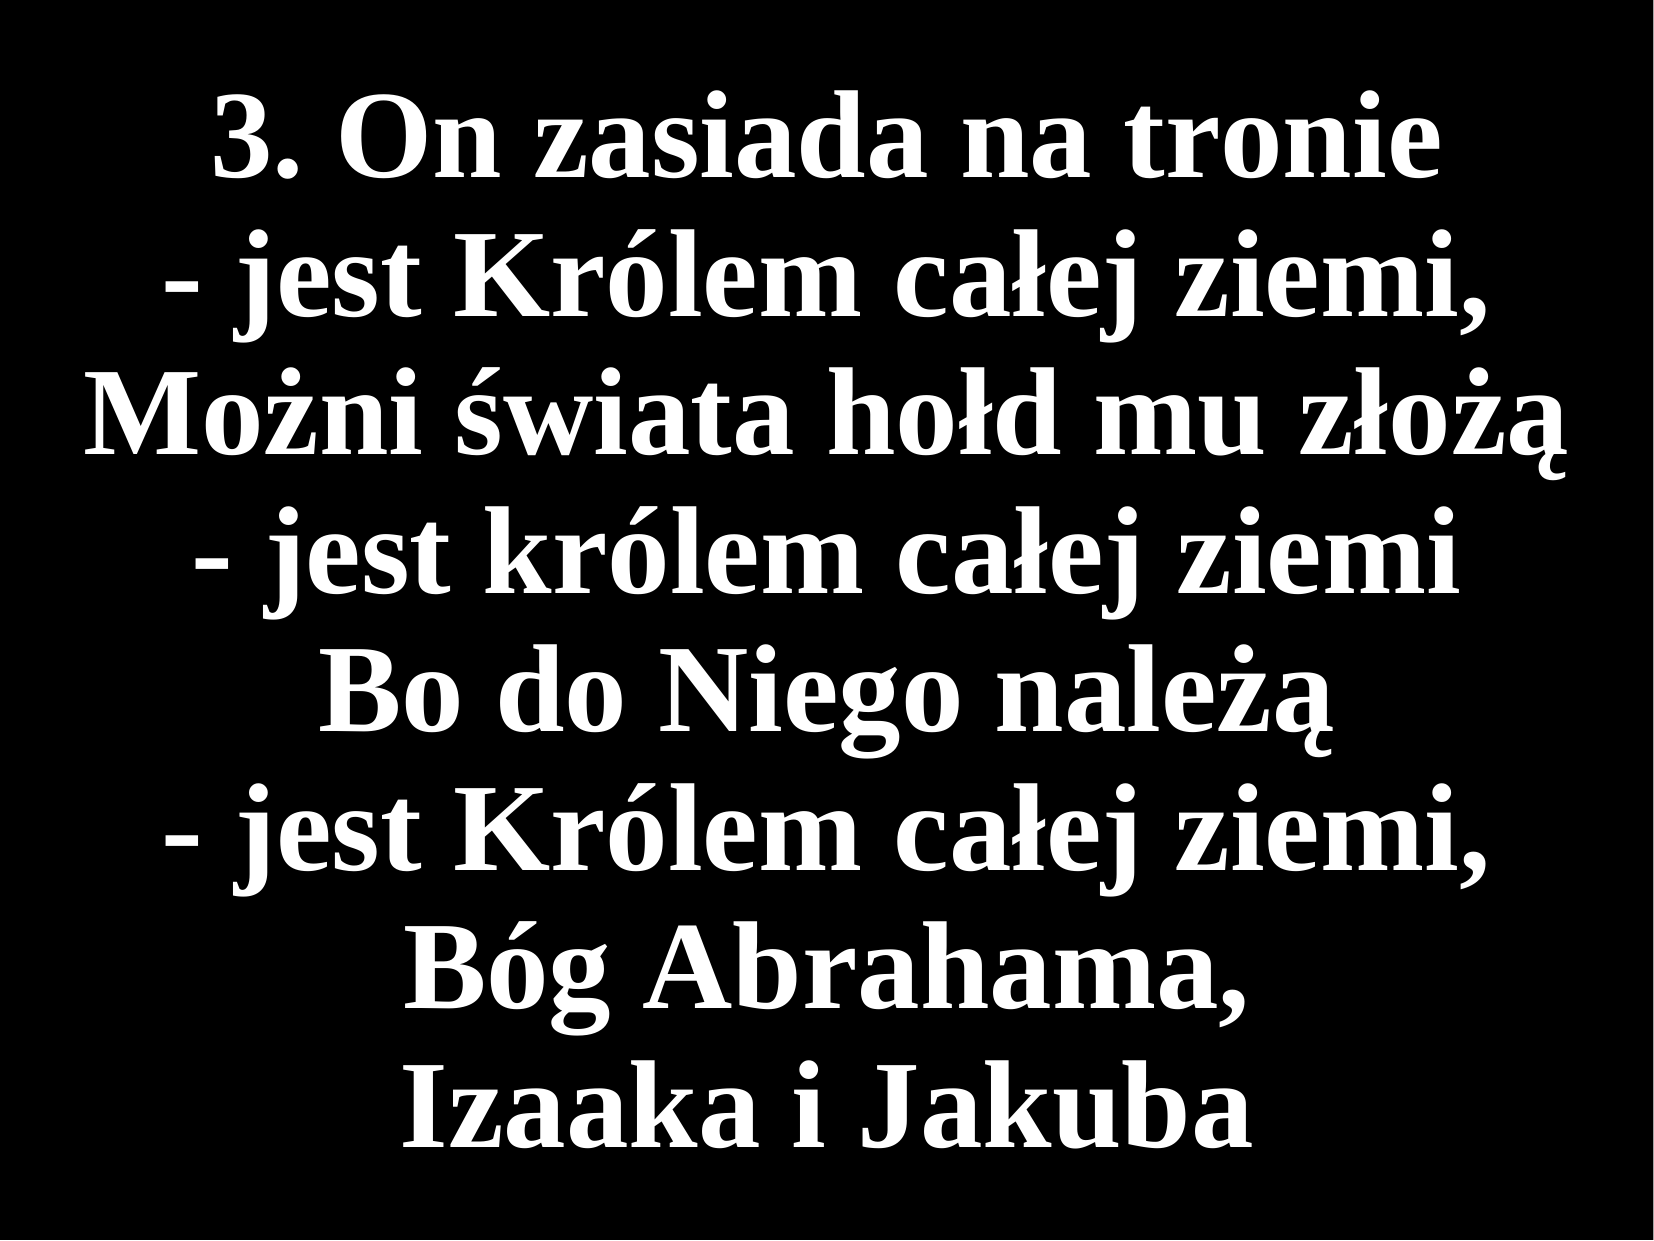

# 3. On zasiada na tronie - jest Królem całej ziemi, Możni świata hołd mu złożą - jest królem całej ziemi Bo do Niego należą - jest Królem całej ziemi, Bóg Abrahama, Izaaka i Jakuba